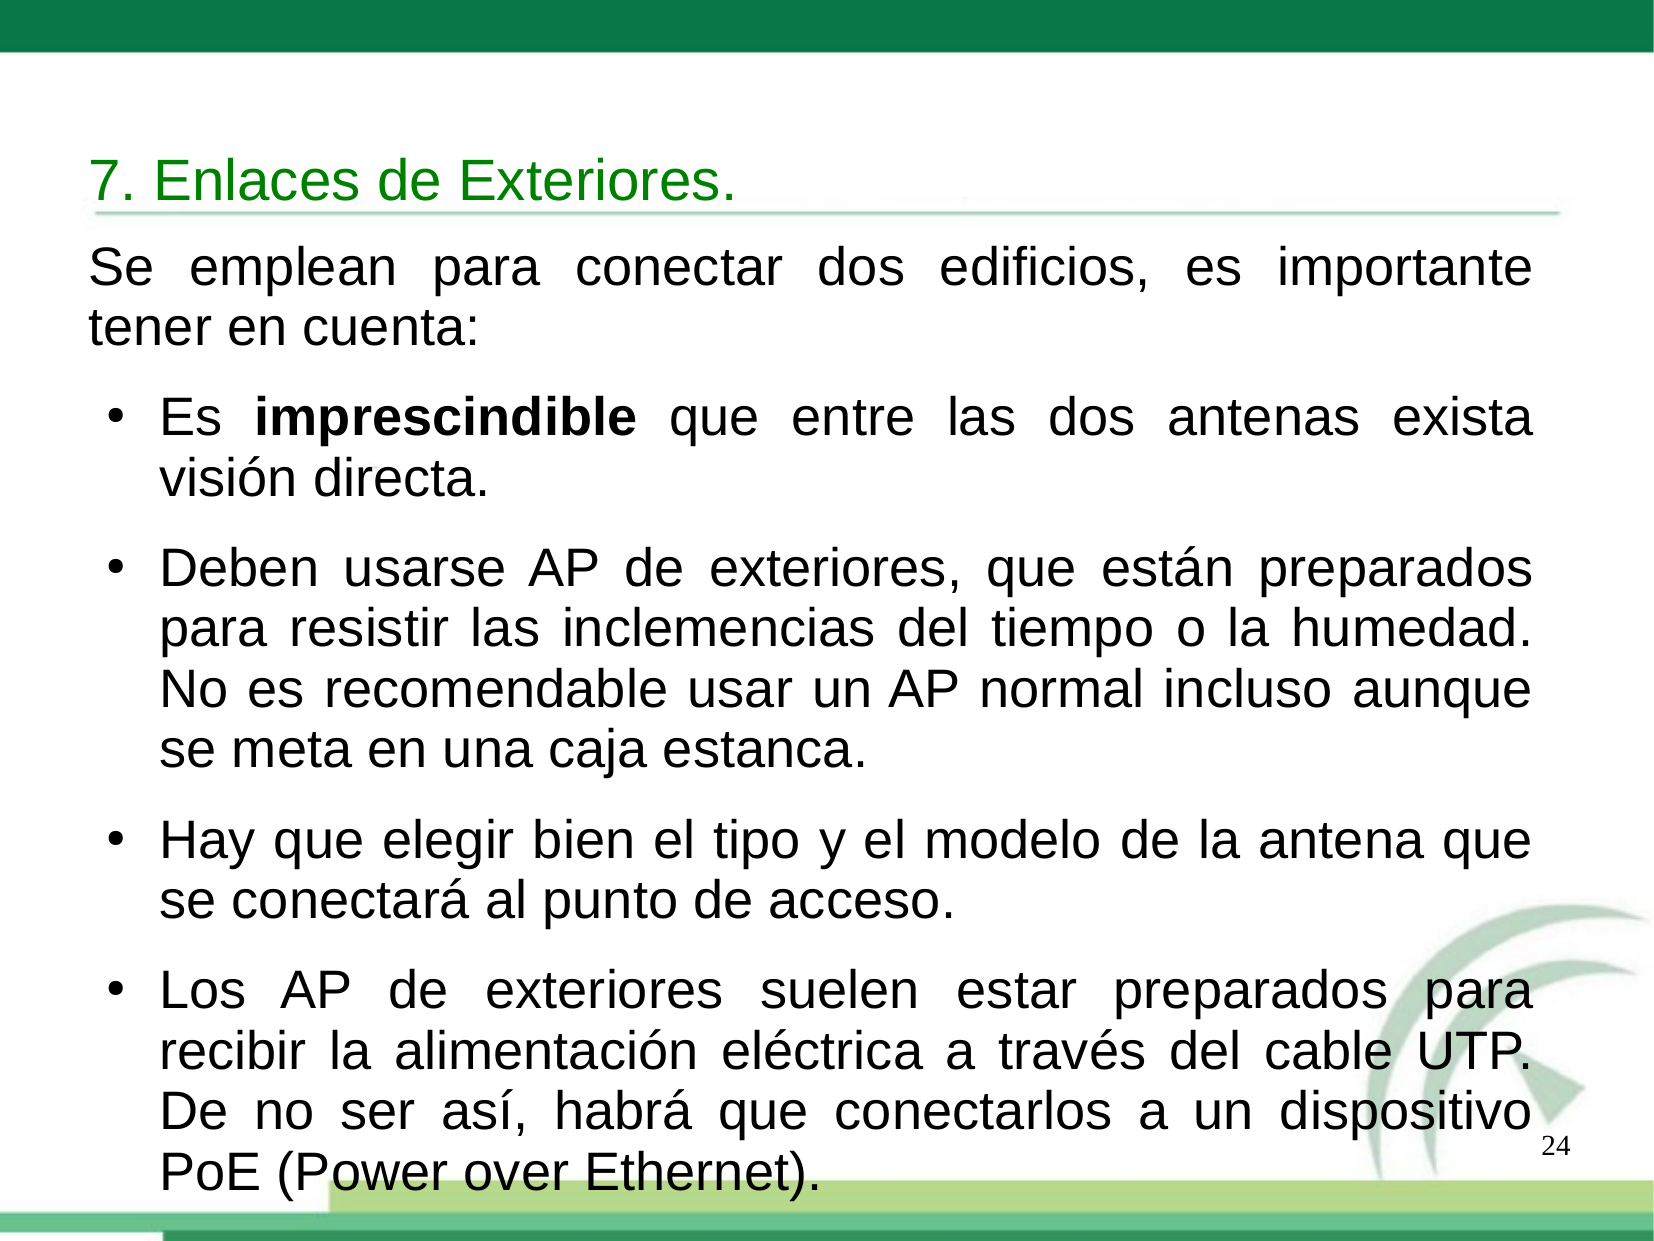

7. Enlaces de Exteriores.
# Se emplean para conectar dos edificios, es importante tener en cuenta:
Es imprescindible que entre las dos antenas exista visión directa.
Deben usarse AP de exteriores, que están preparados para resistir las inclemencias del tiempo o la humedad. No es recomendable usar un AP normal incluso aunque se meta en una caja estanca.
Hay que elegir bien el tipo y el modelo de la antena que se conectará al punto de acceso.
Los AP de exteriores suelen estar preparados para recibir la alimentación eléctrica a través del cable UTP. De no ser así, habrá que conectarlos a un dispositivo PoE (Power over Ethernet).
24